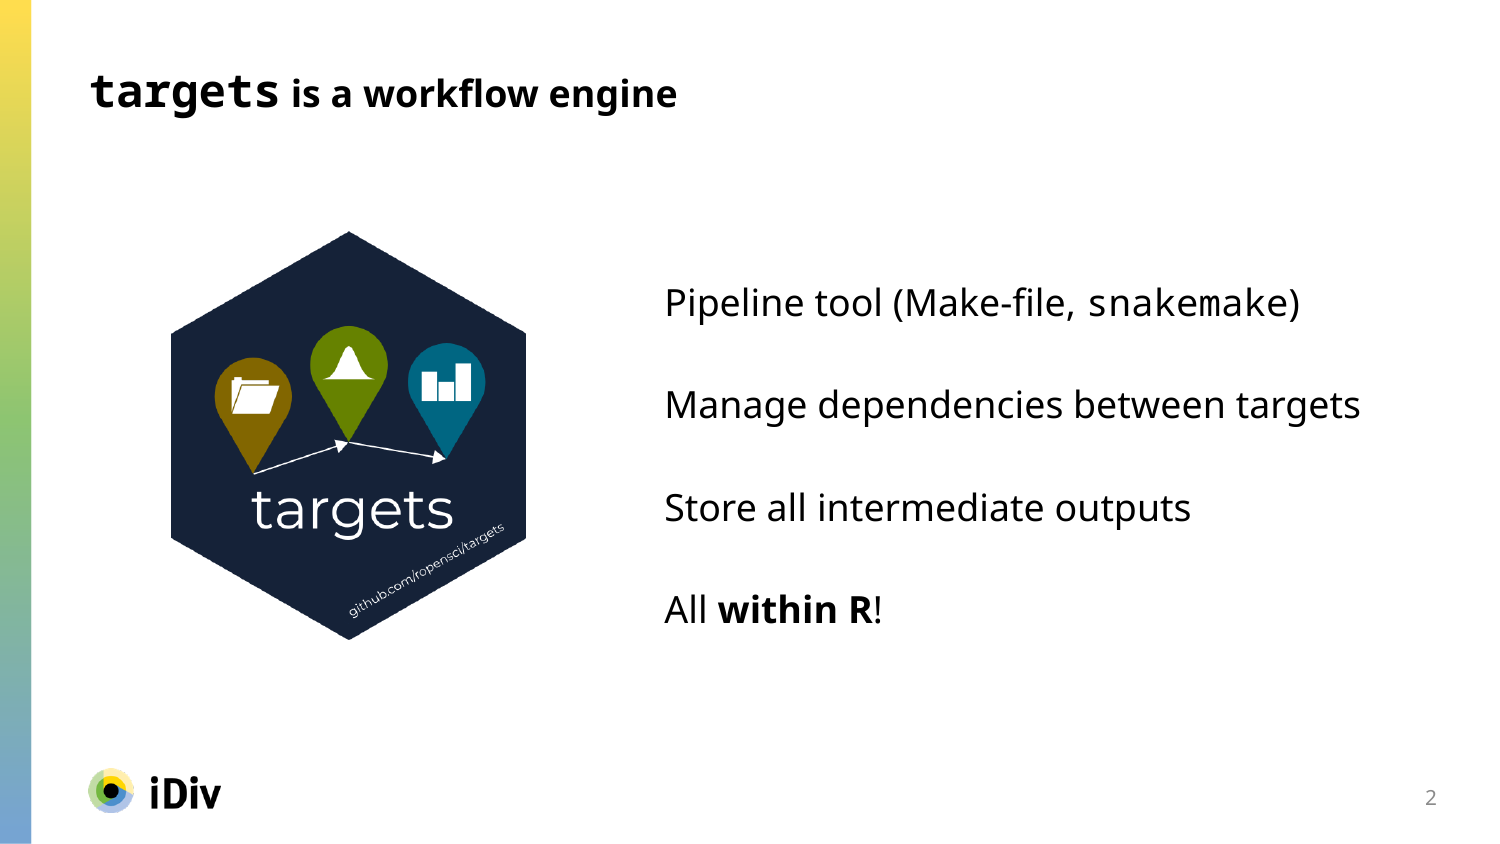

# targets is a workflow engine
Pipeline tool (Make-file, snakemake)
Manage dependencies between targets
Store all intermediate outputs
All within R!